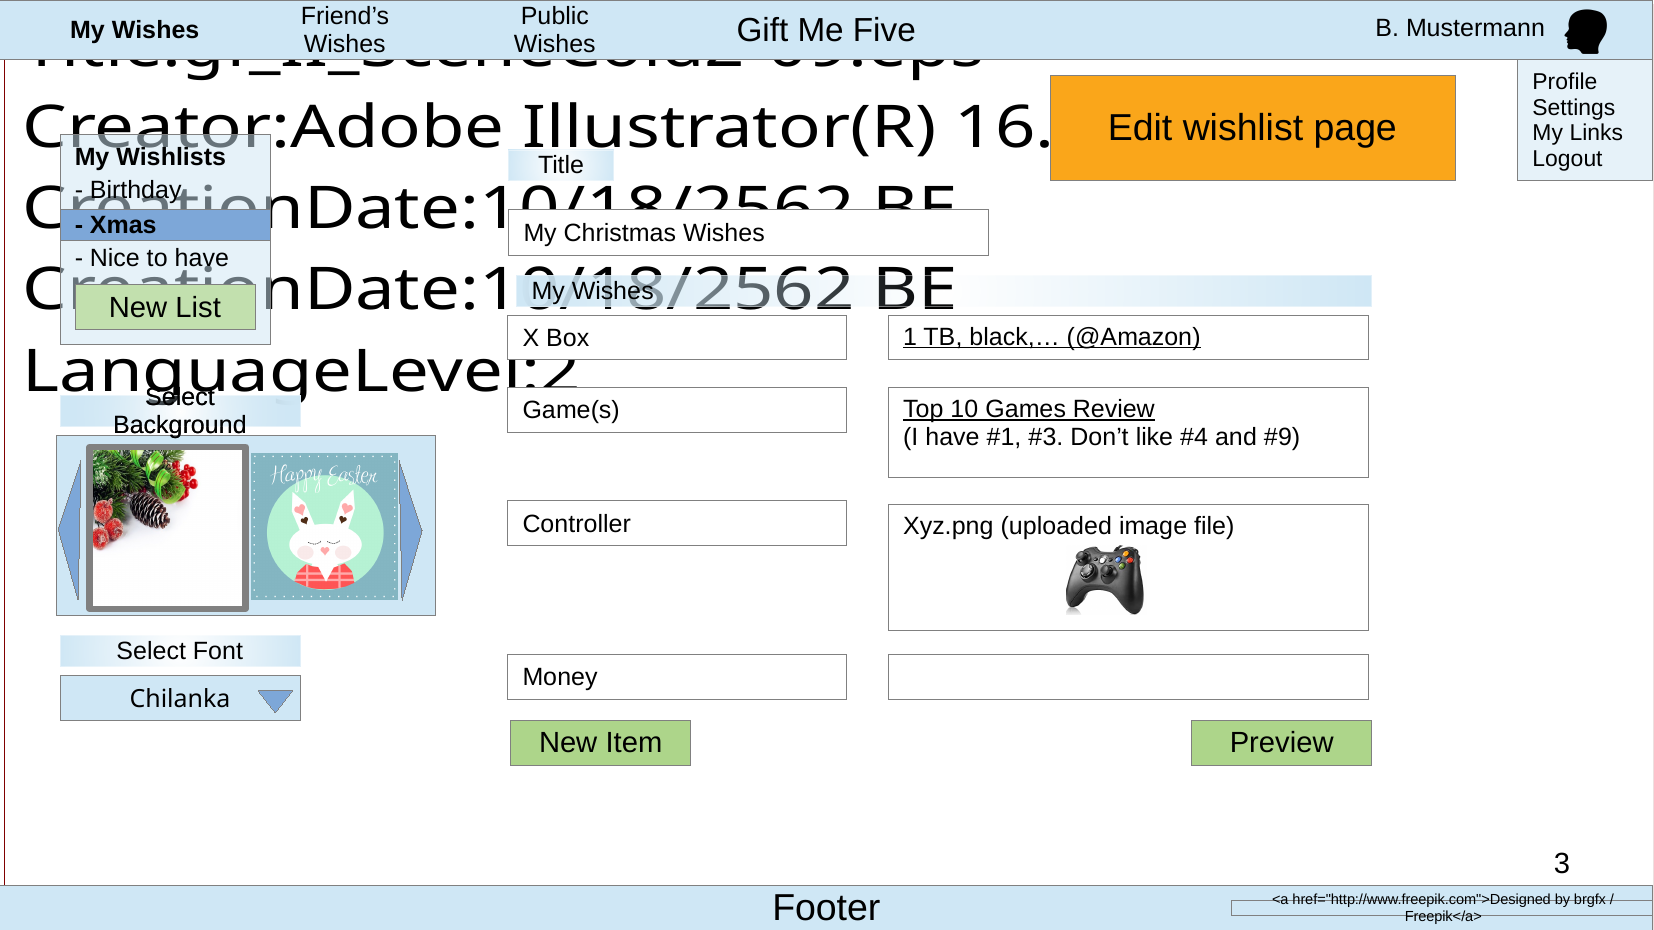

Gift Me Five
B. Mustermann
My Wishes
Friend’s Wishes
Public Wishes
Profile
Settings
My Links
Logout
Edit wishlist page
My Wishlists
- Birthday
- X-Mas
- Nice to have
Title
- Xmas
My Christmas Wishes
My Wishes
New List
X Box
1 TB, black,… (@Amazon)
Game(s)
Top 10 Games Review
(I have #1, #3. Don’t like #4 and #9)
Select Background
Select Background
Controller
Xyz.png (uploaded image file)
Select Font
Money
Chilanka
New Item
Preview
3
Footer
<a href="http://www.freepik.com">Designed by brgfx / Freepik</a>